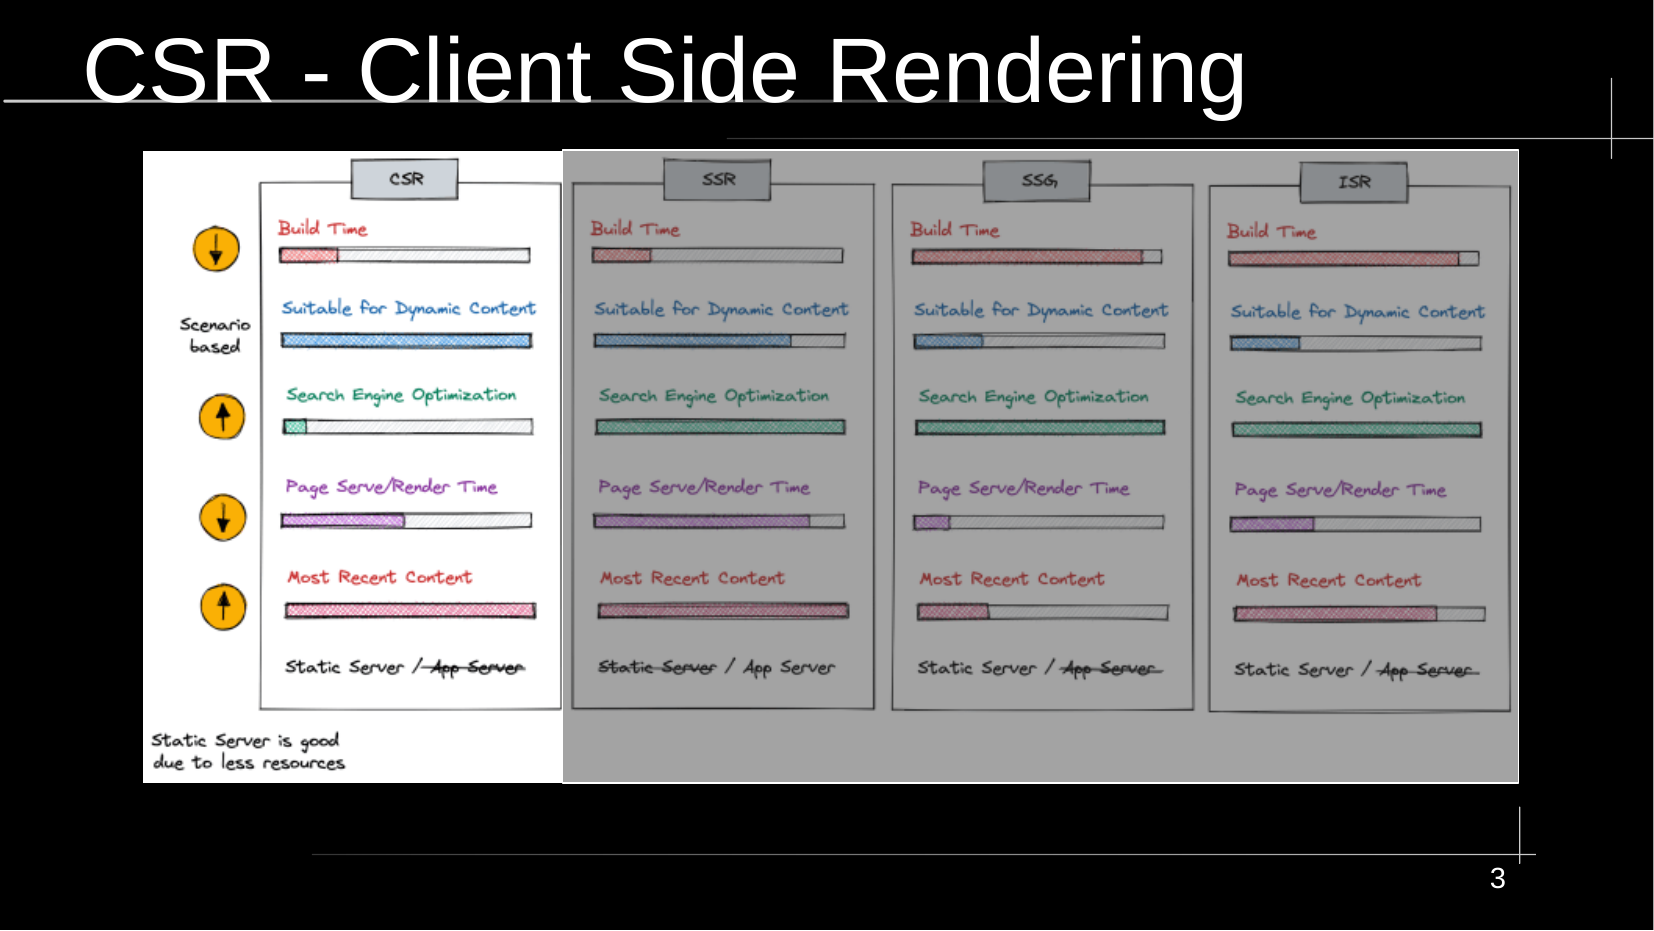

# CSR - Client Side Rendering
3